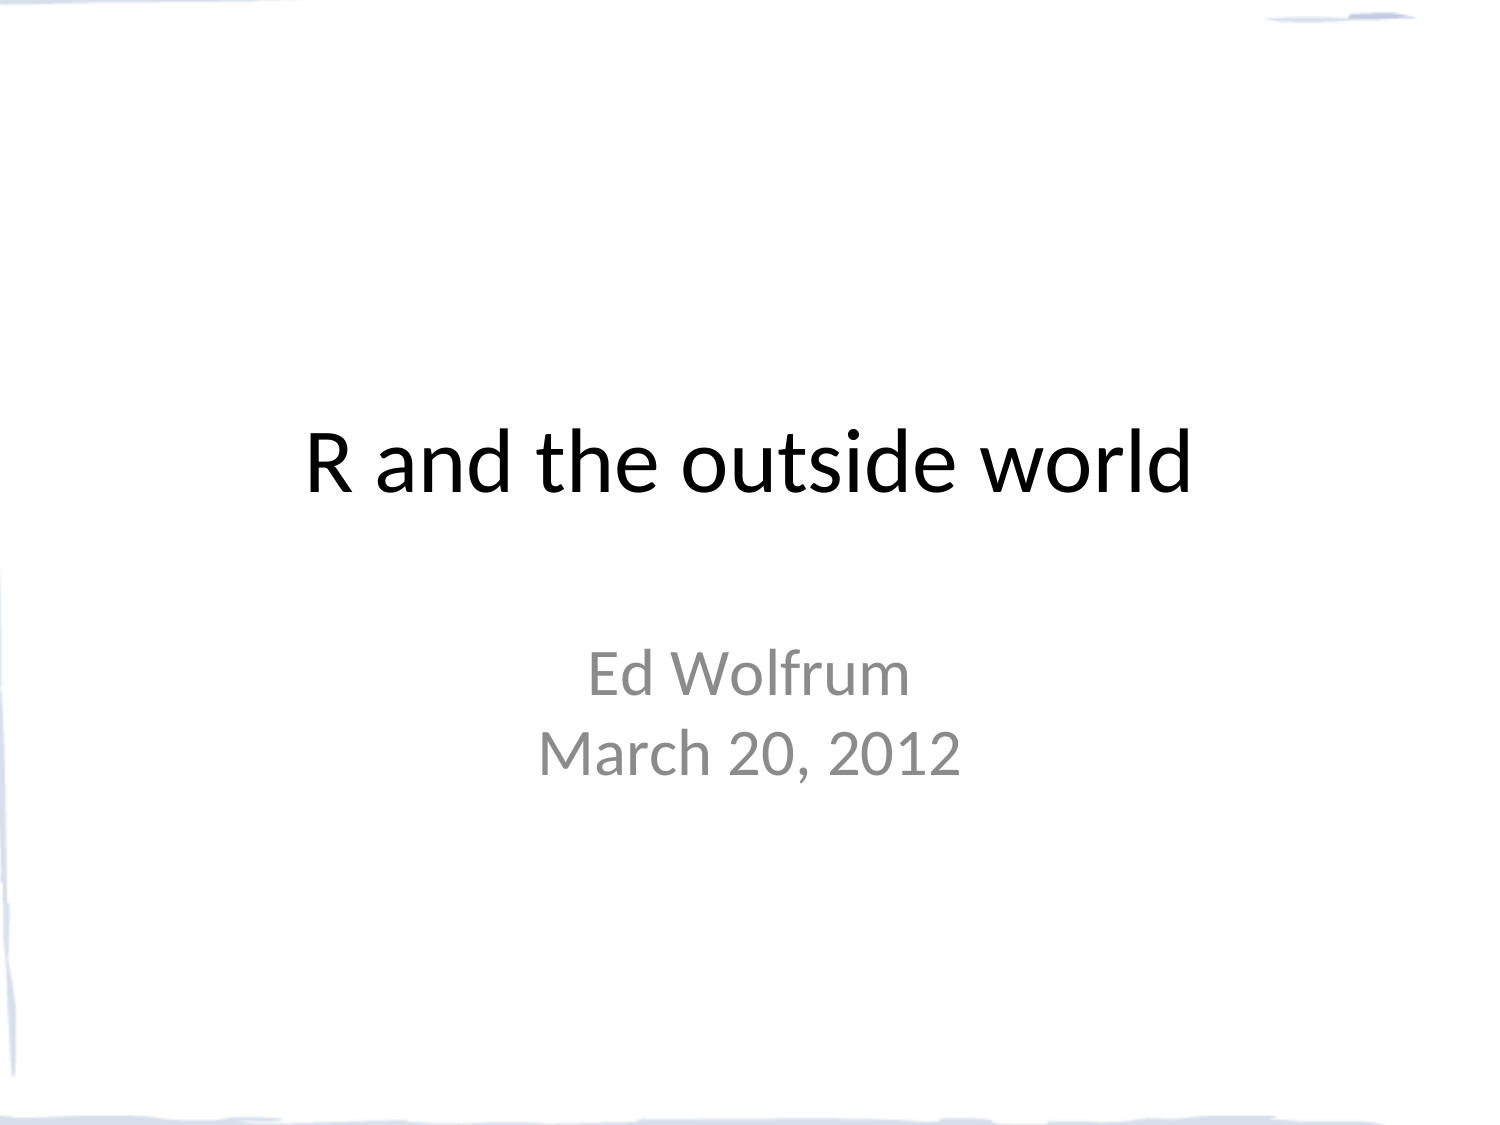

# R and the outside world
Ed Wolfrum
March 20, 2012